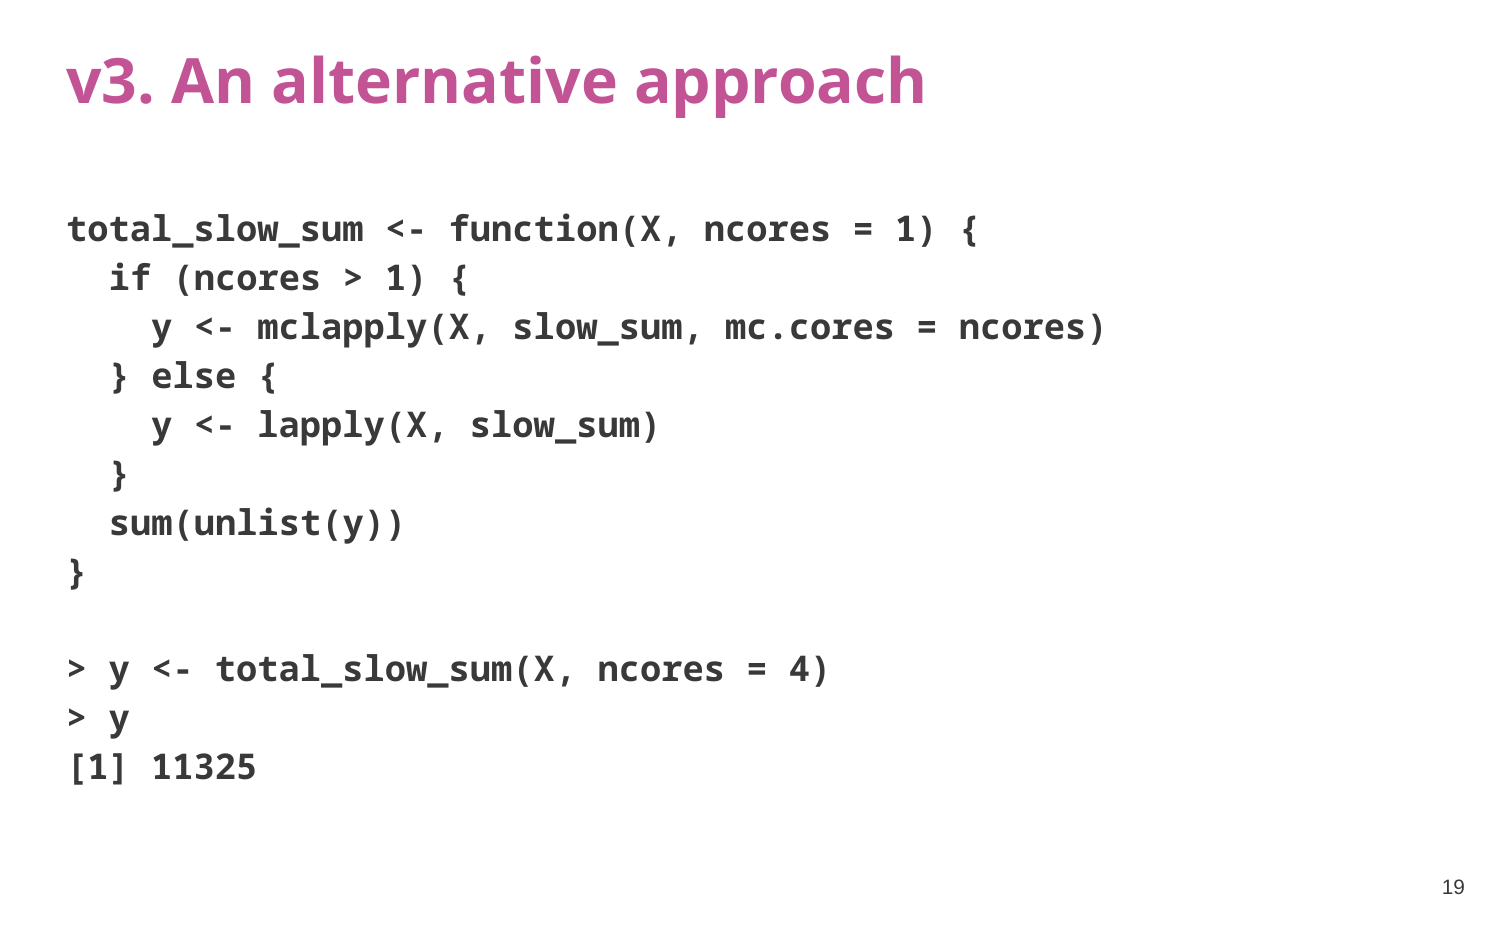

# v3. An alternative approach
total_slow_sum <- function(X, ncores = 1) {
 if (ncores > 1) {
 y <- mclapply(X, slow_sum, mc.cores = ncores)
 } else {
 y <- lapply(X, slow_sum)
 }
 sum(unlist(y))
}
> y <- total_slow_sum(X, ncores = 4)
> y
[1] 11325